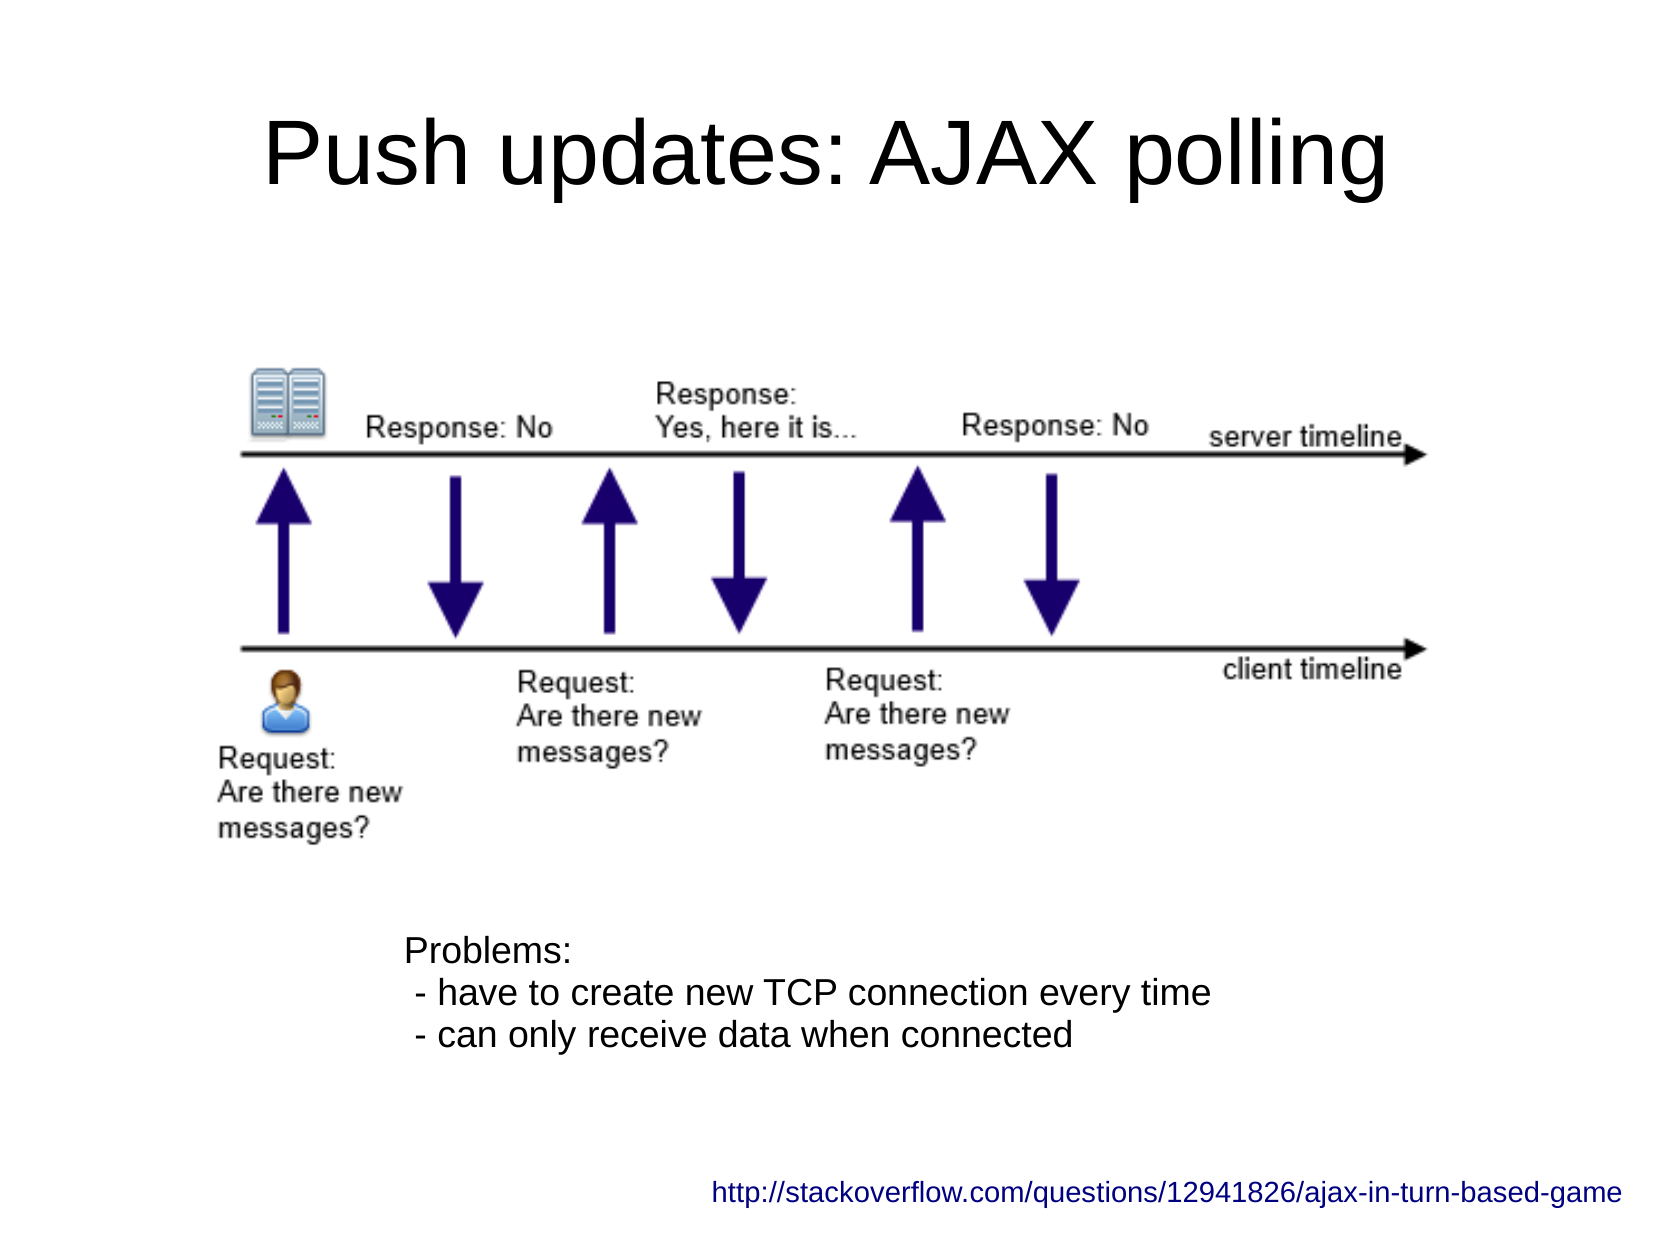

# Push updates: AJAX polling
Problems:
 - have to create new TCP connection every time
 - can only receive data when connected
http://stackoverflow.com/questions/12941826/ajax-in-turn-based-game